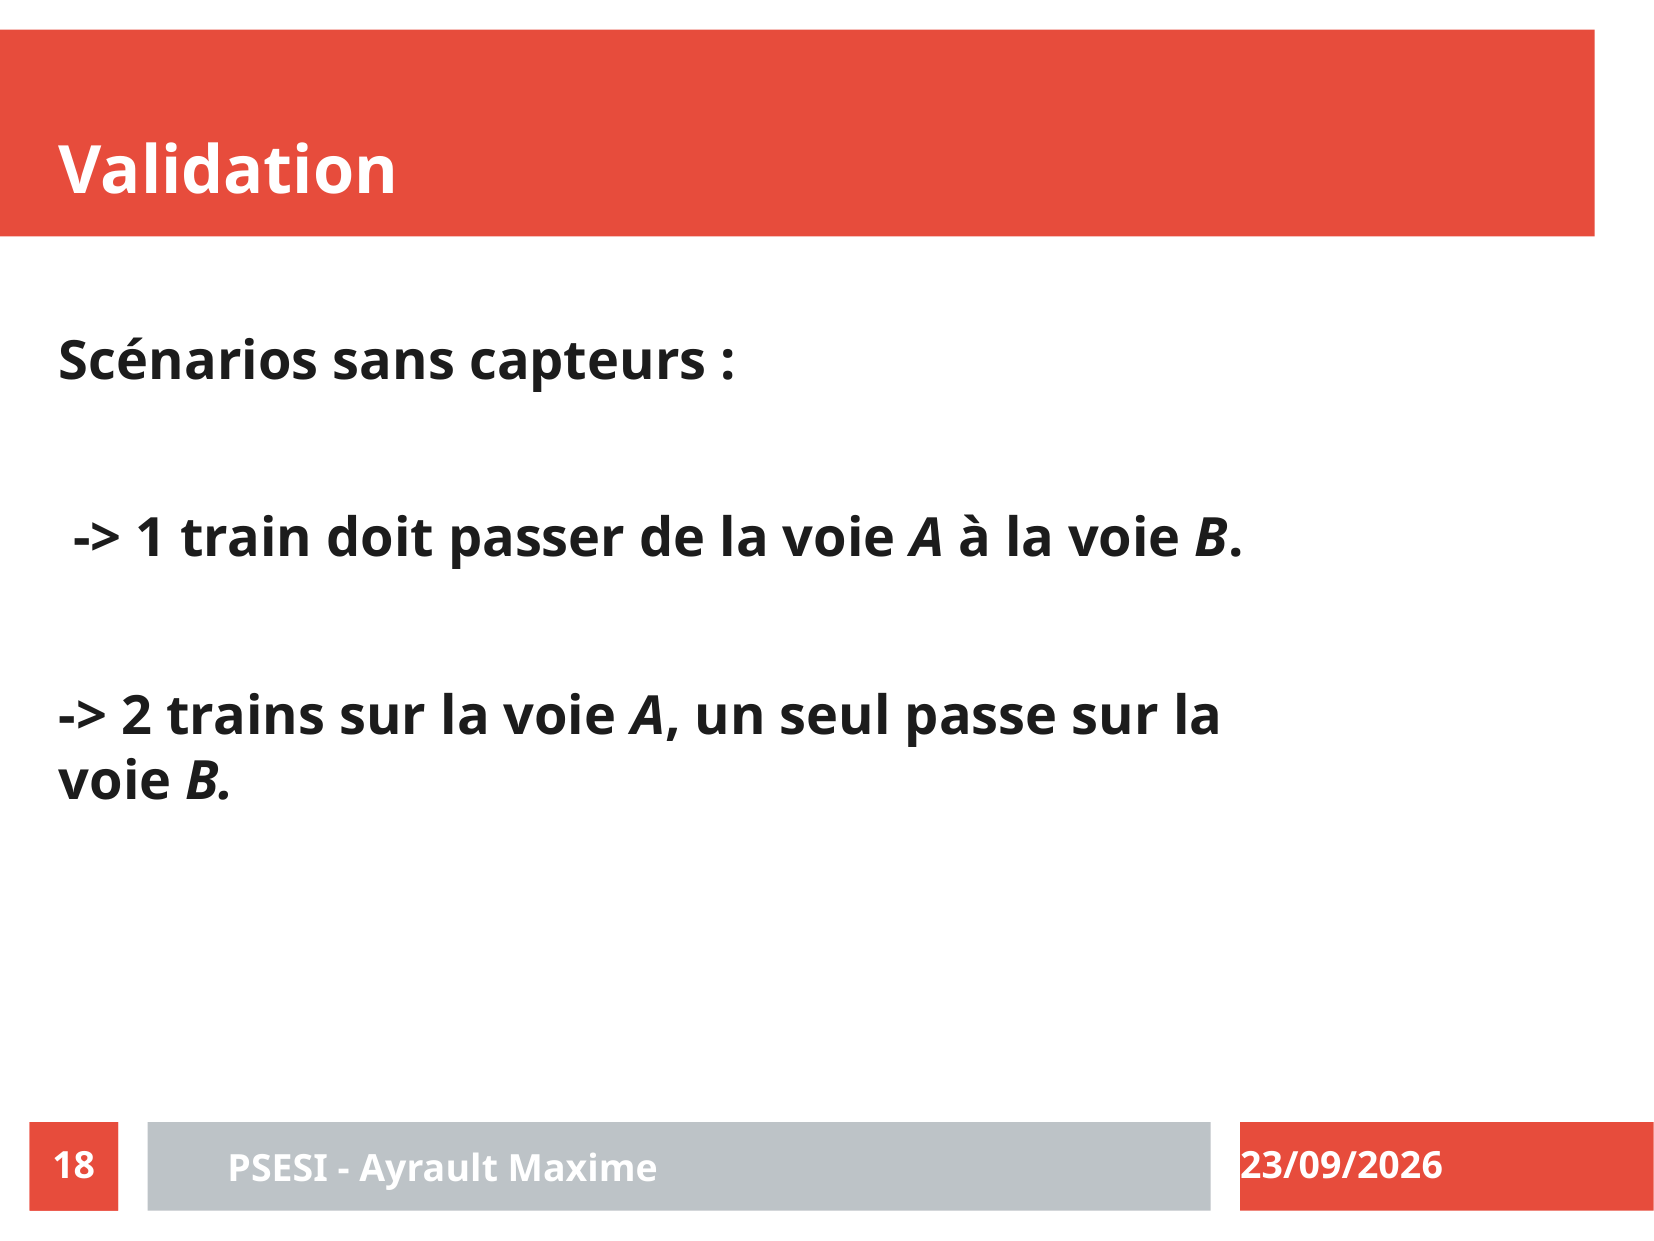

# Validation
Scénarios sans capteurs :
 -> 1 train doit passer de la voie A à la voie B.
-> 2 trains sur la voie A, un seul passe sur la voie B.
PSESI - Ayrault Maxime